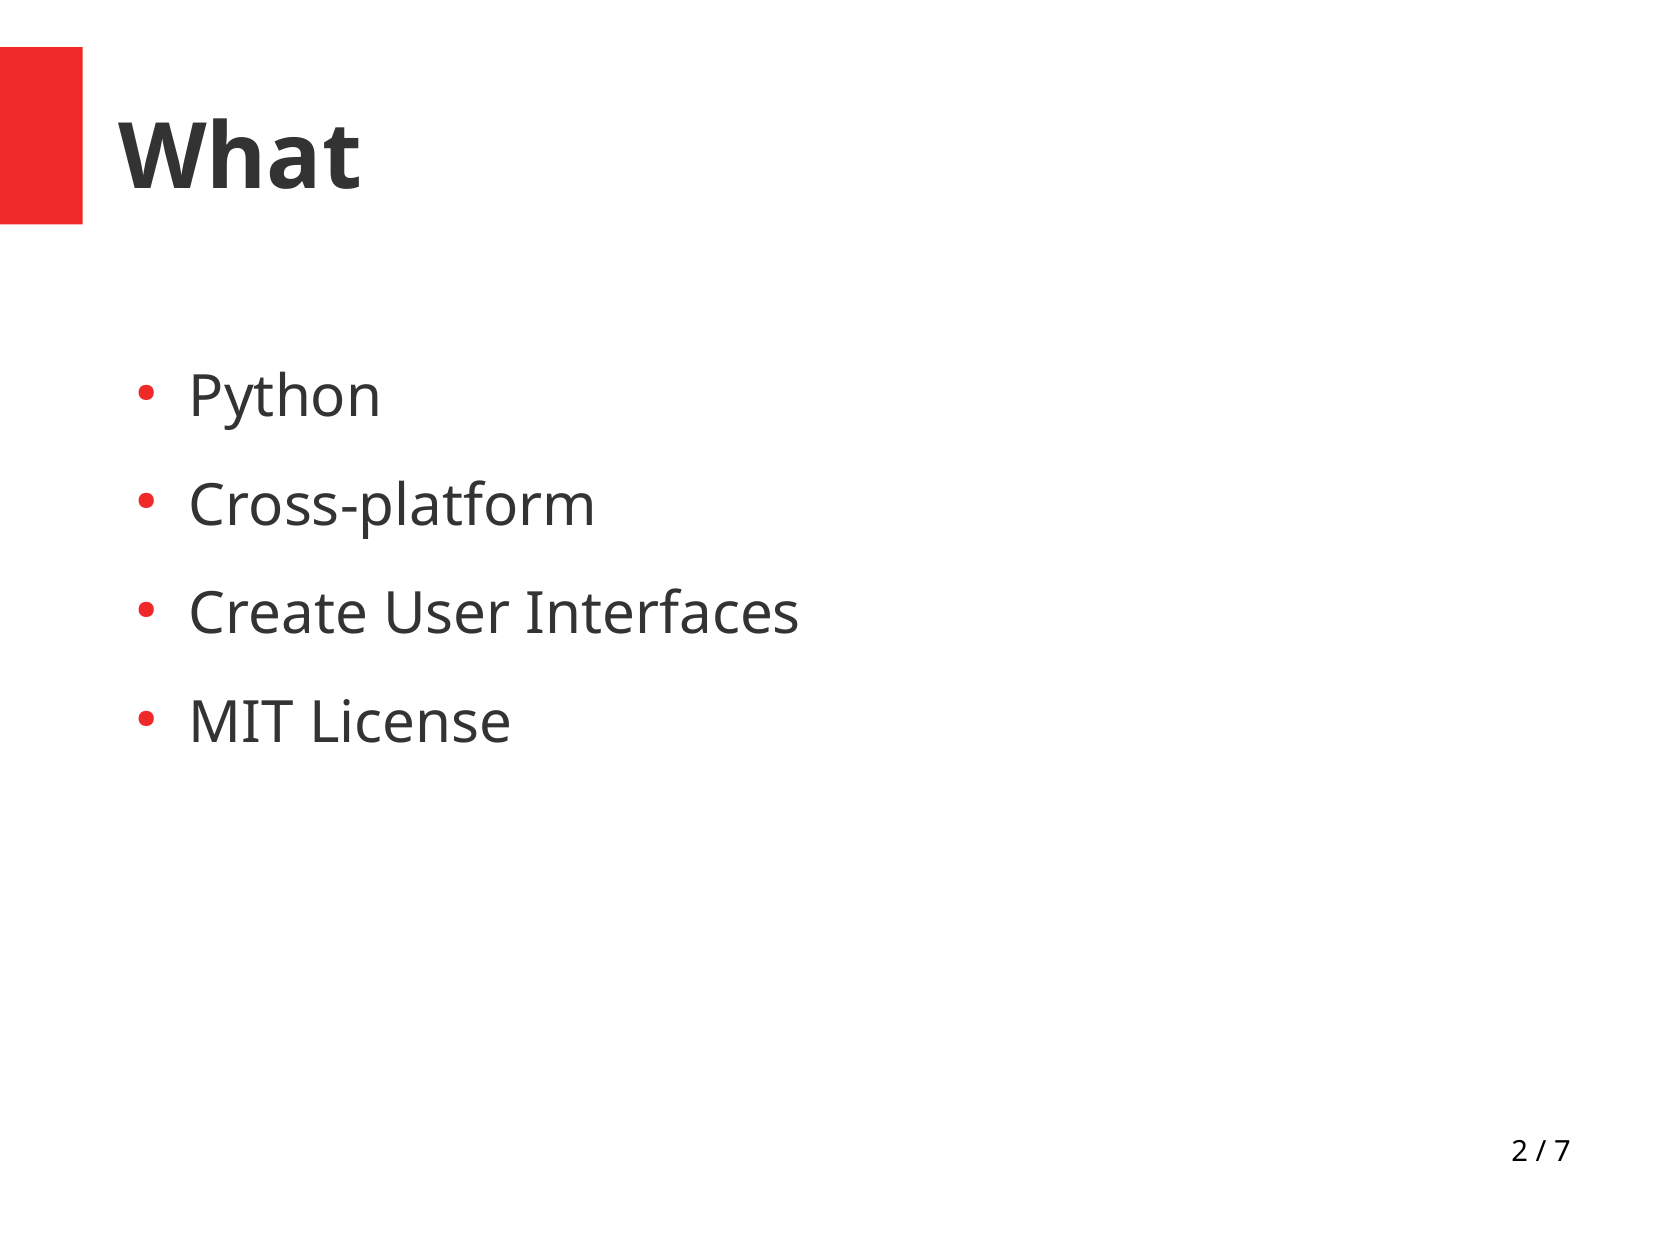

# What
Python
Cross-platform
Create User Interfaces
MIT License
2